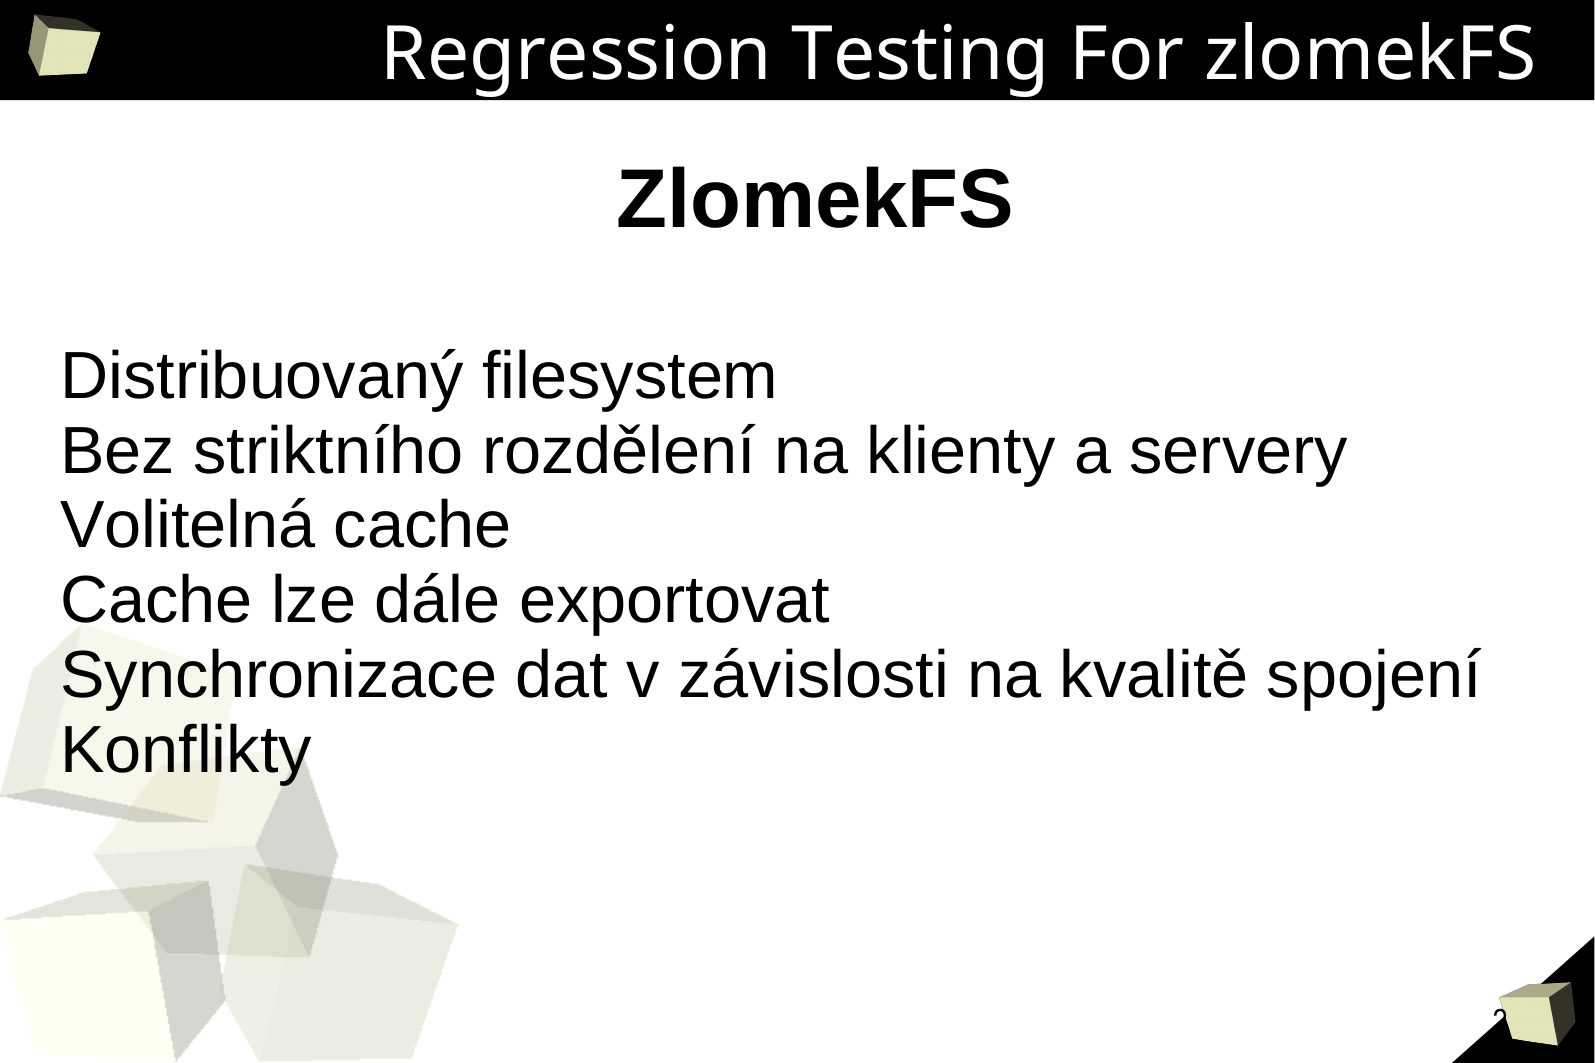

# Regression Testing For zlomekFS
ZlomekFS
Distribuovaný filesystem
Bez striktního rozdělení na klienty a servery
Volitelná cache
Cache lze dále exportovat
Synchronizace dat v závislosti na kvalitě spojení
Konflikty